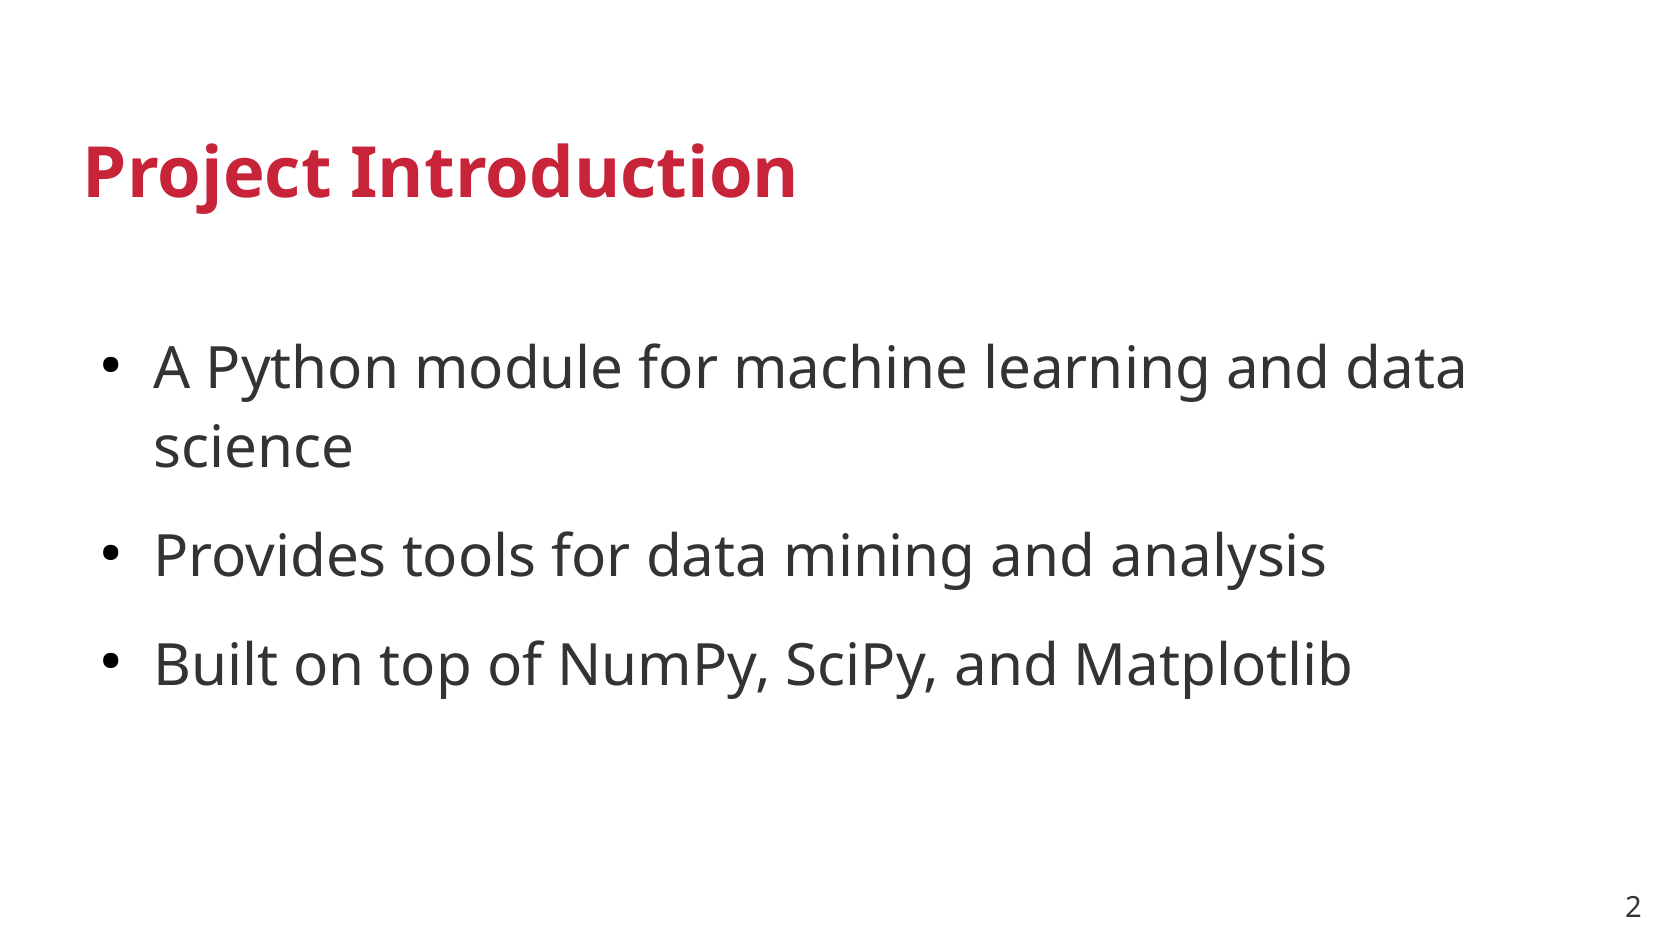

# Project Introduction
A Python module for machine learning and data science
Provides tools for data mining and analysis
Built on top of NumPy, SciPy, and Matplotlib